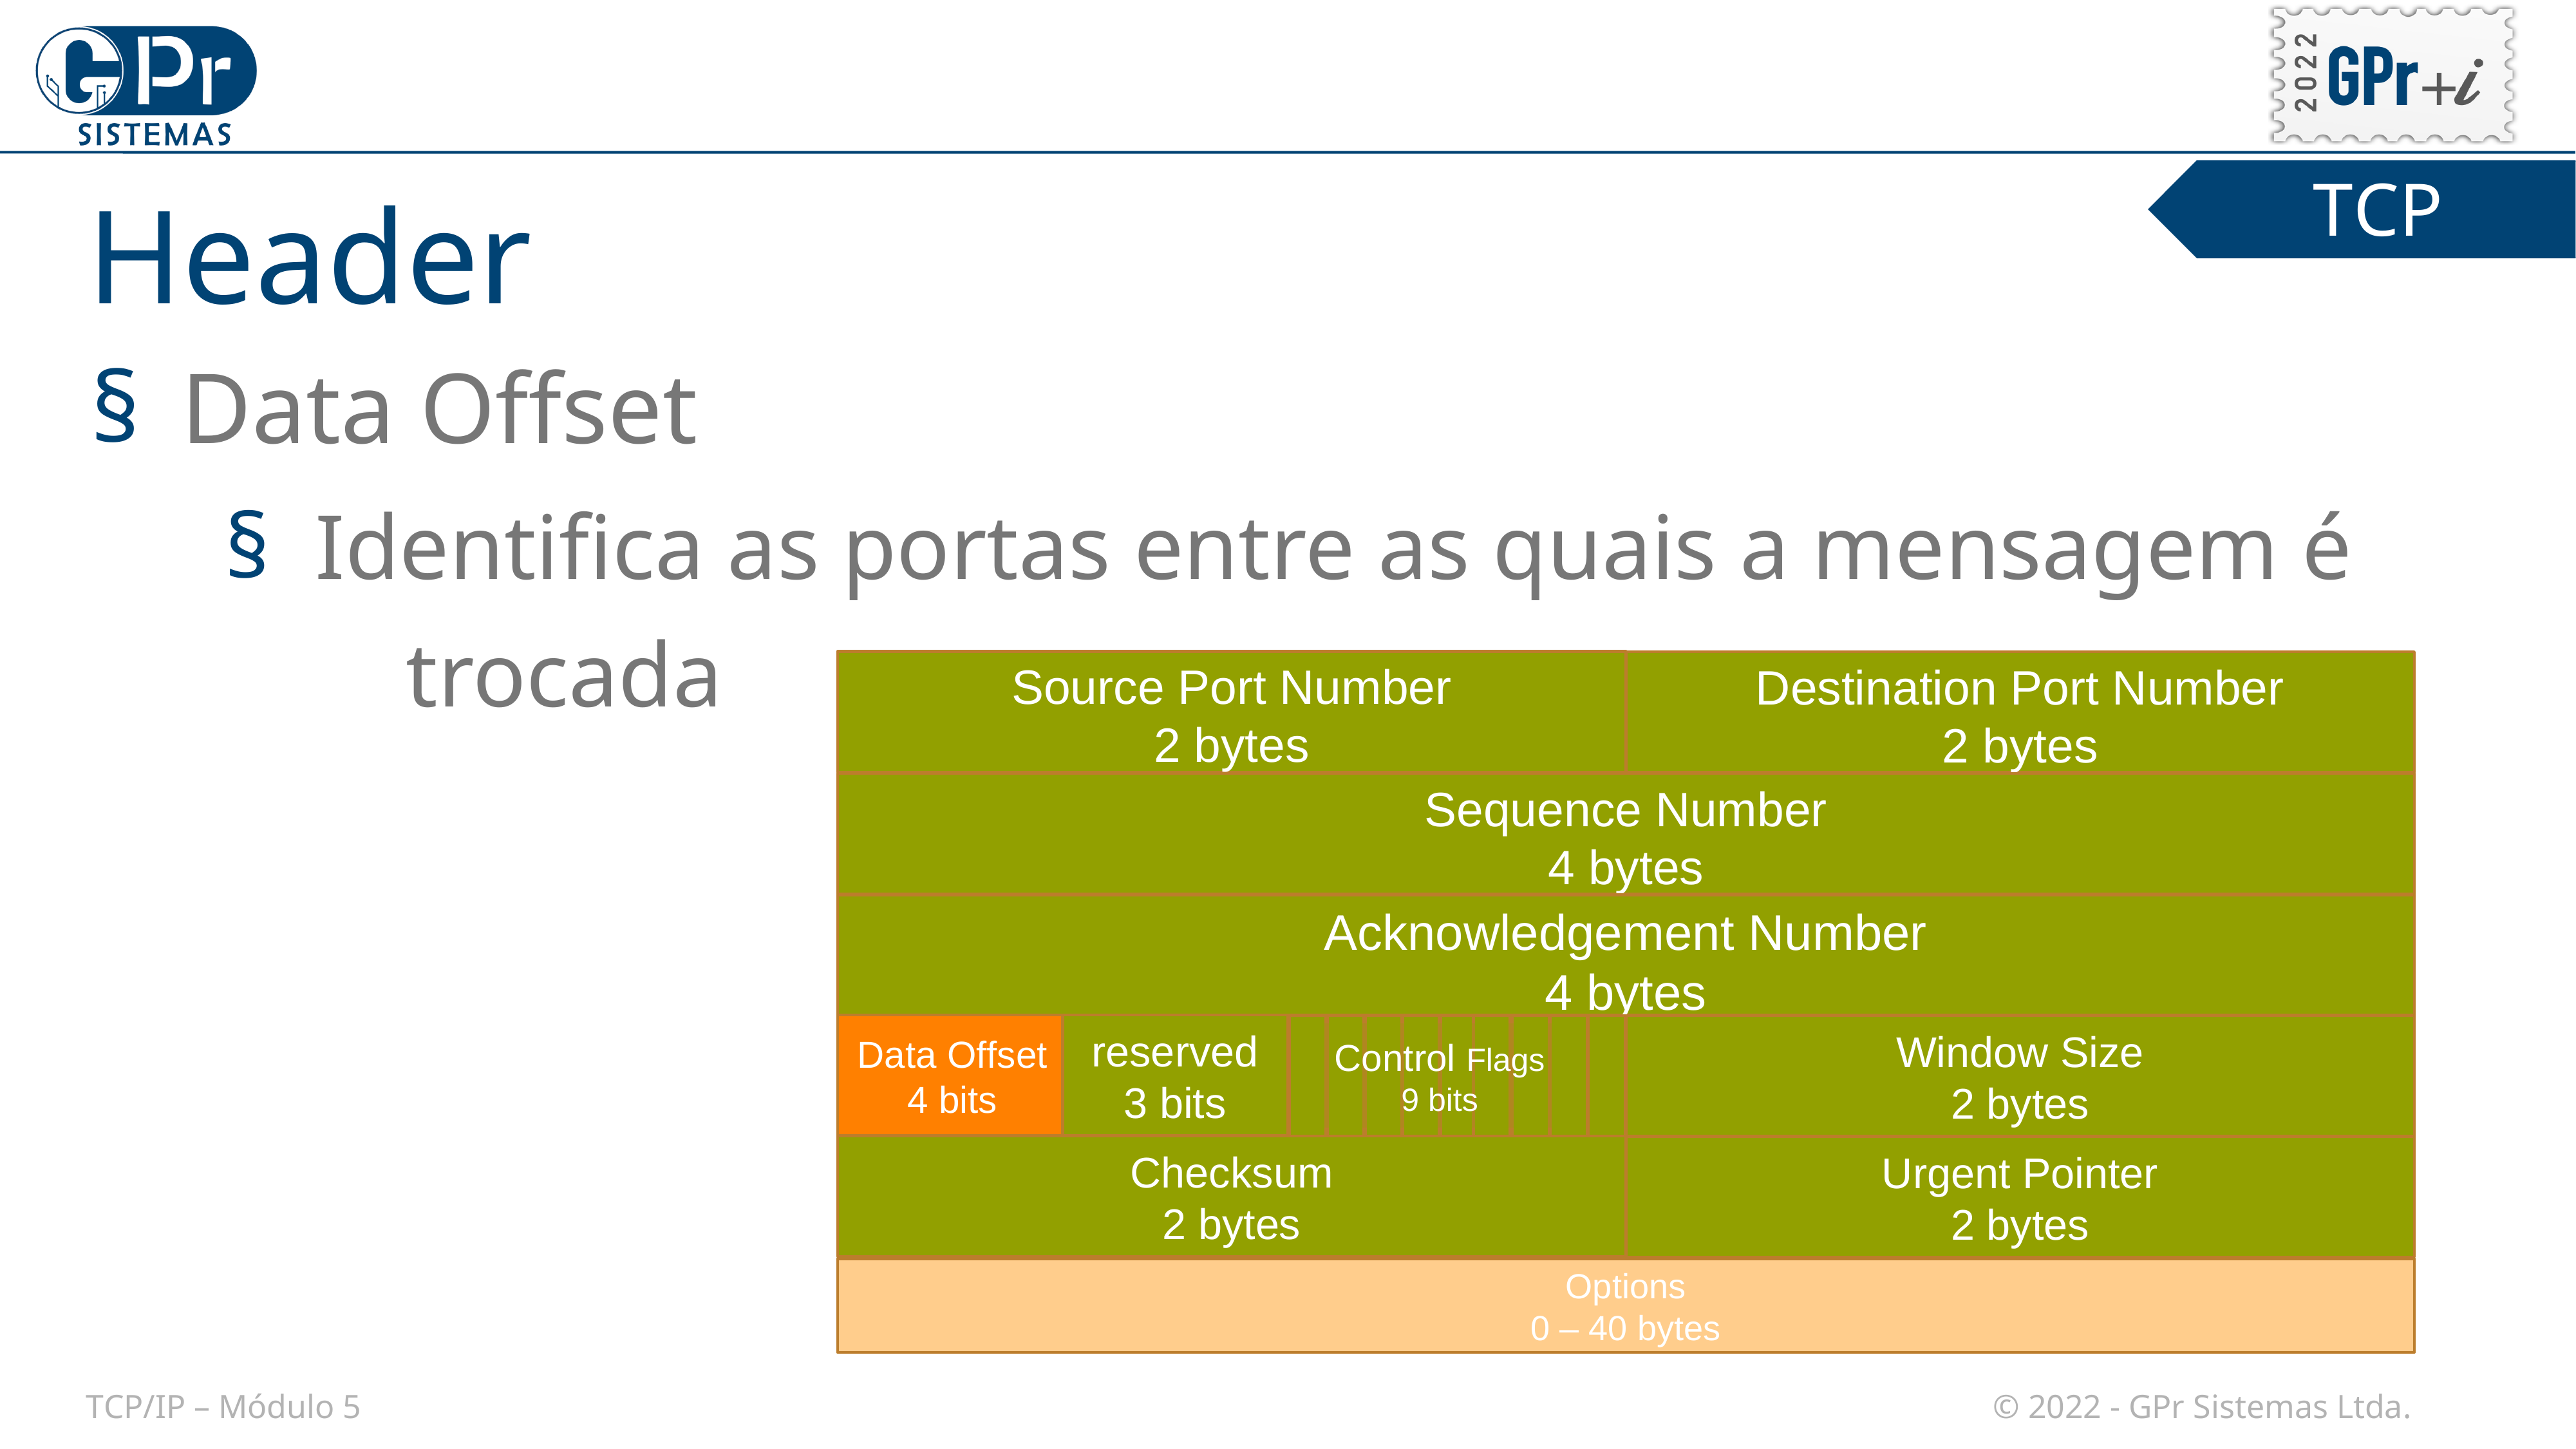

TCP
Header
# Data Offset
Identifica as portas entre as quais a mensagem é trocada
Source Port Number
2 bytes
Destination Port Number
2 bytes
Sequence Number
4 bytes
Acknowledgement Number
4 bytes
Data Offset
4 bits
reserved
3 bits
Window Size
2 bytes
Control Flags
9 bits
Checksum
2 bytes
Urgent Pointer
2 bytes
Options
0 – 40 bytes